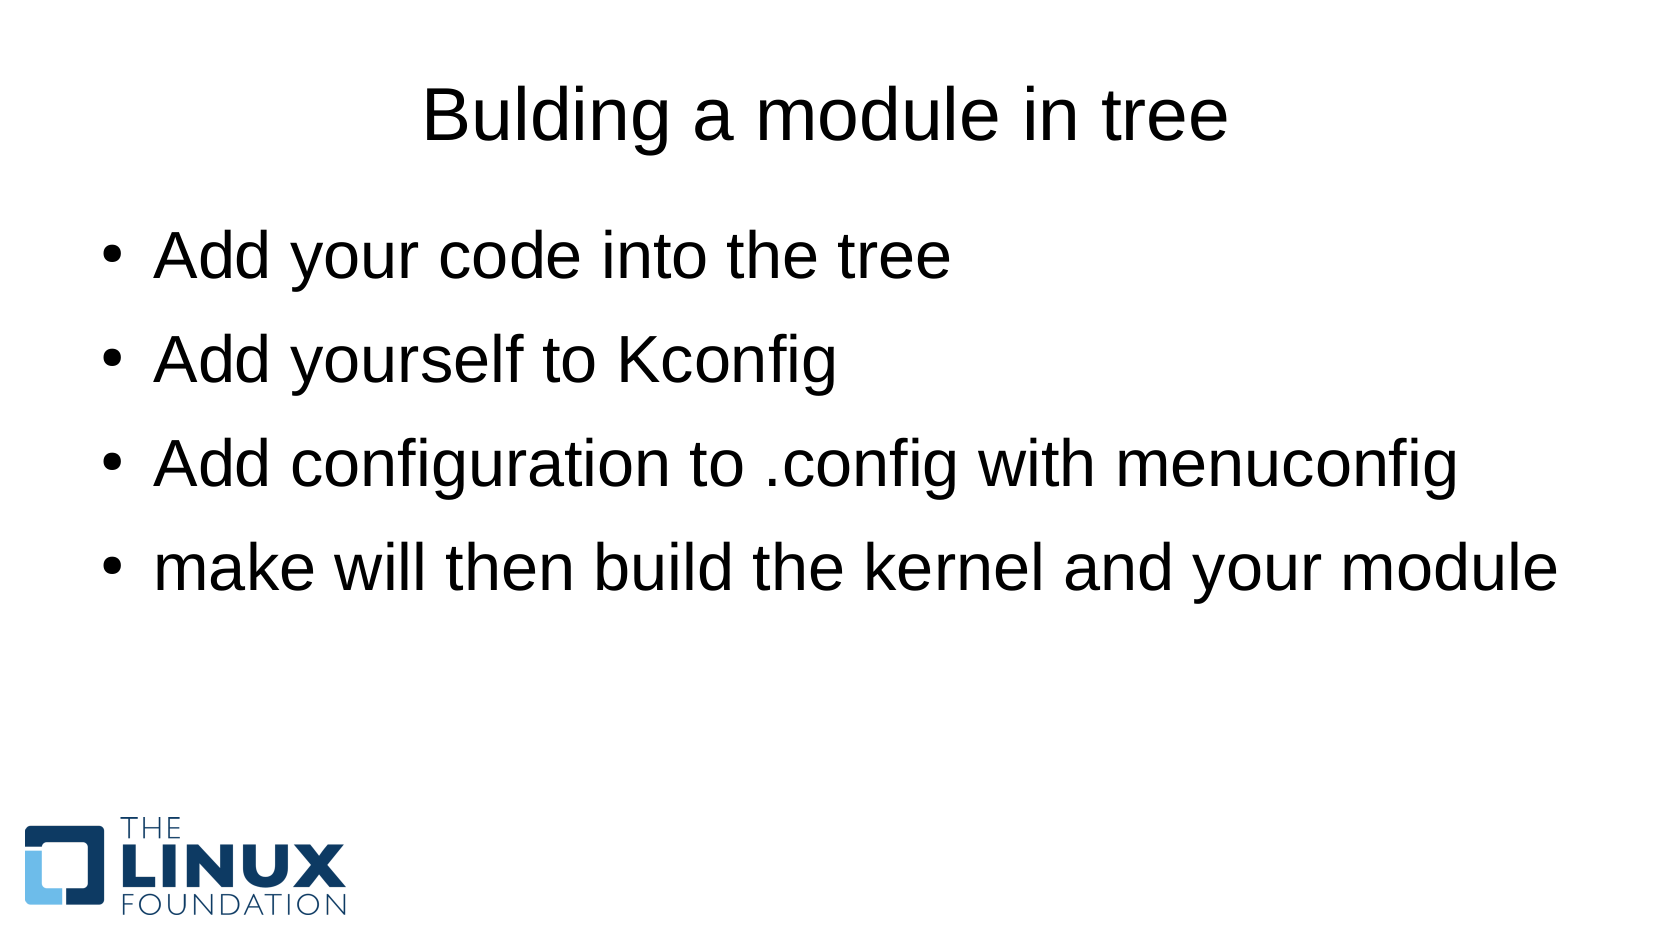

# Bulding a module in tree
Add your code into the tree
Add yourself to Kconfig
Add configuration to .config with menuconfig
make will then build the kernel and your module